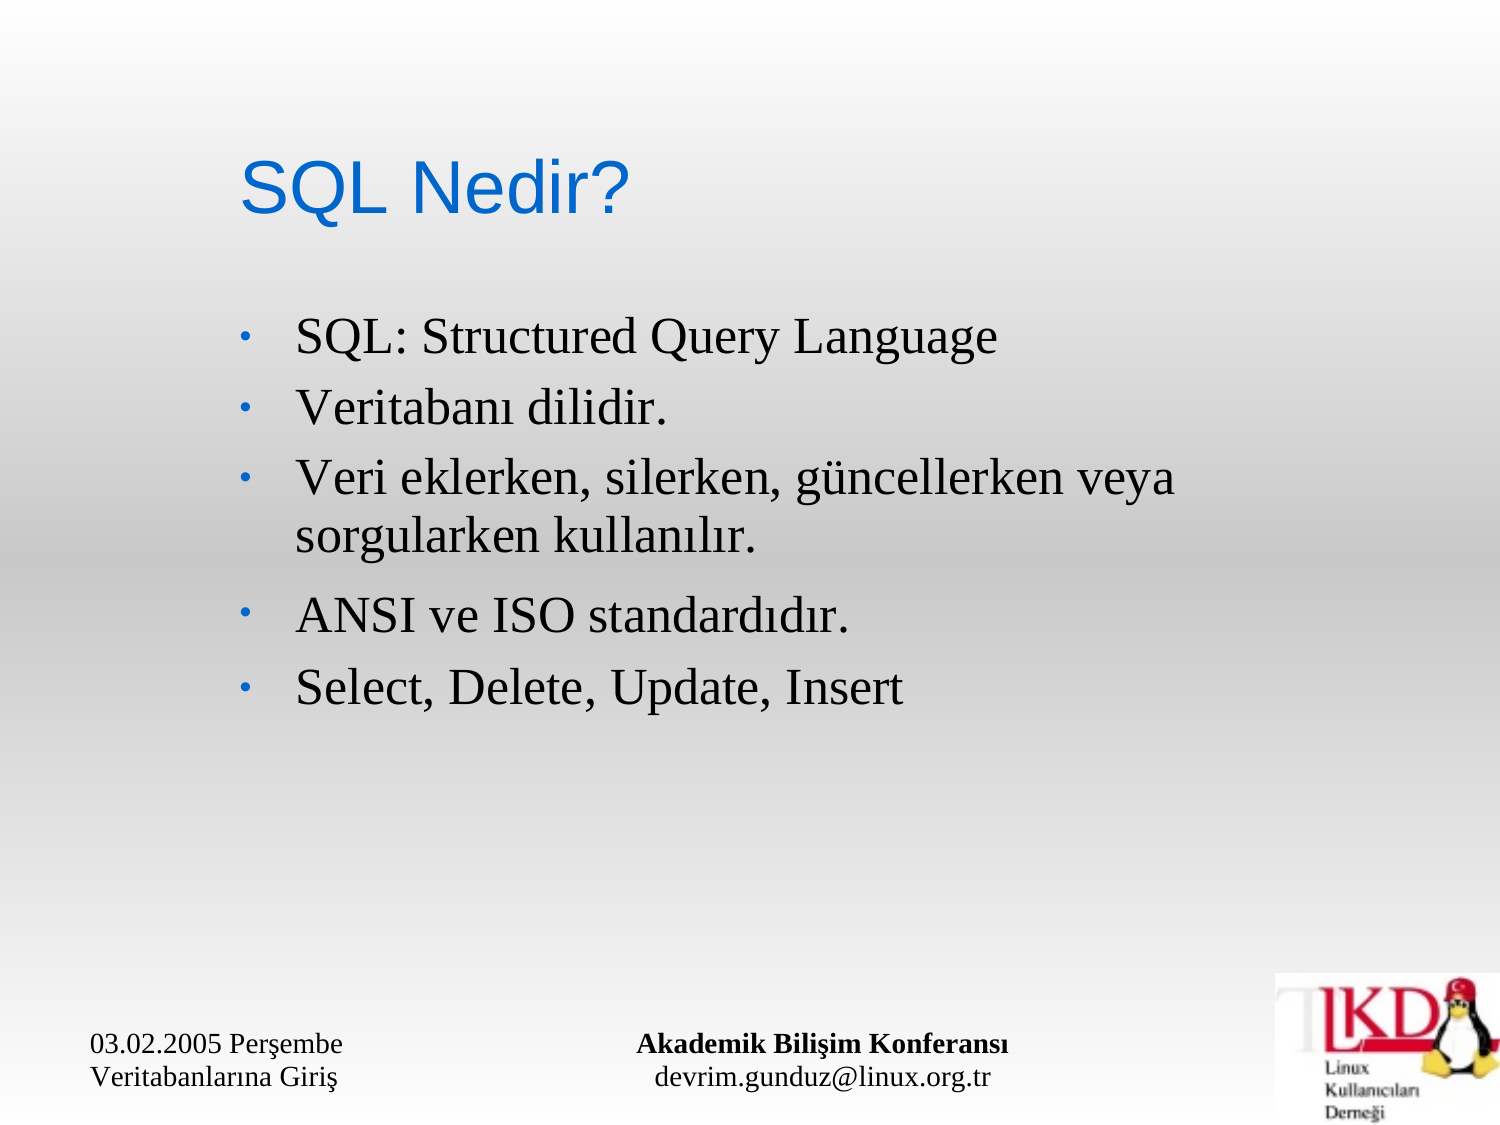

# SQL Nedir?
SQL: Structured Query Language
Veritabanı dilidir.
Veri eklerken, silerken, güncellerken veya sorgularken kullanılır.
ANSI ve ISO standardıdır.
Select, Delete, Update, Insert